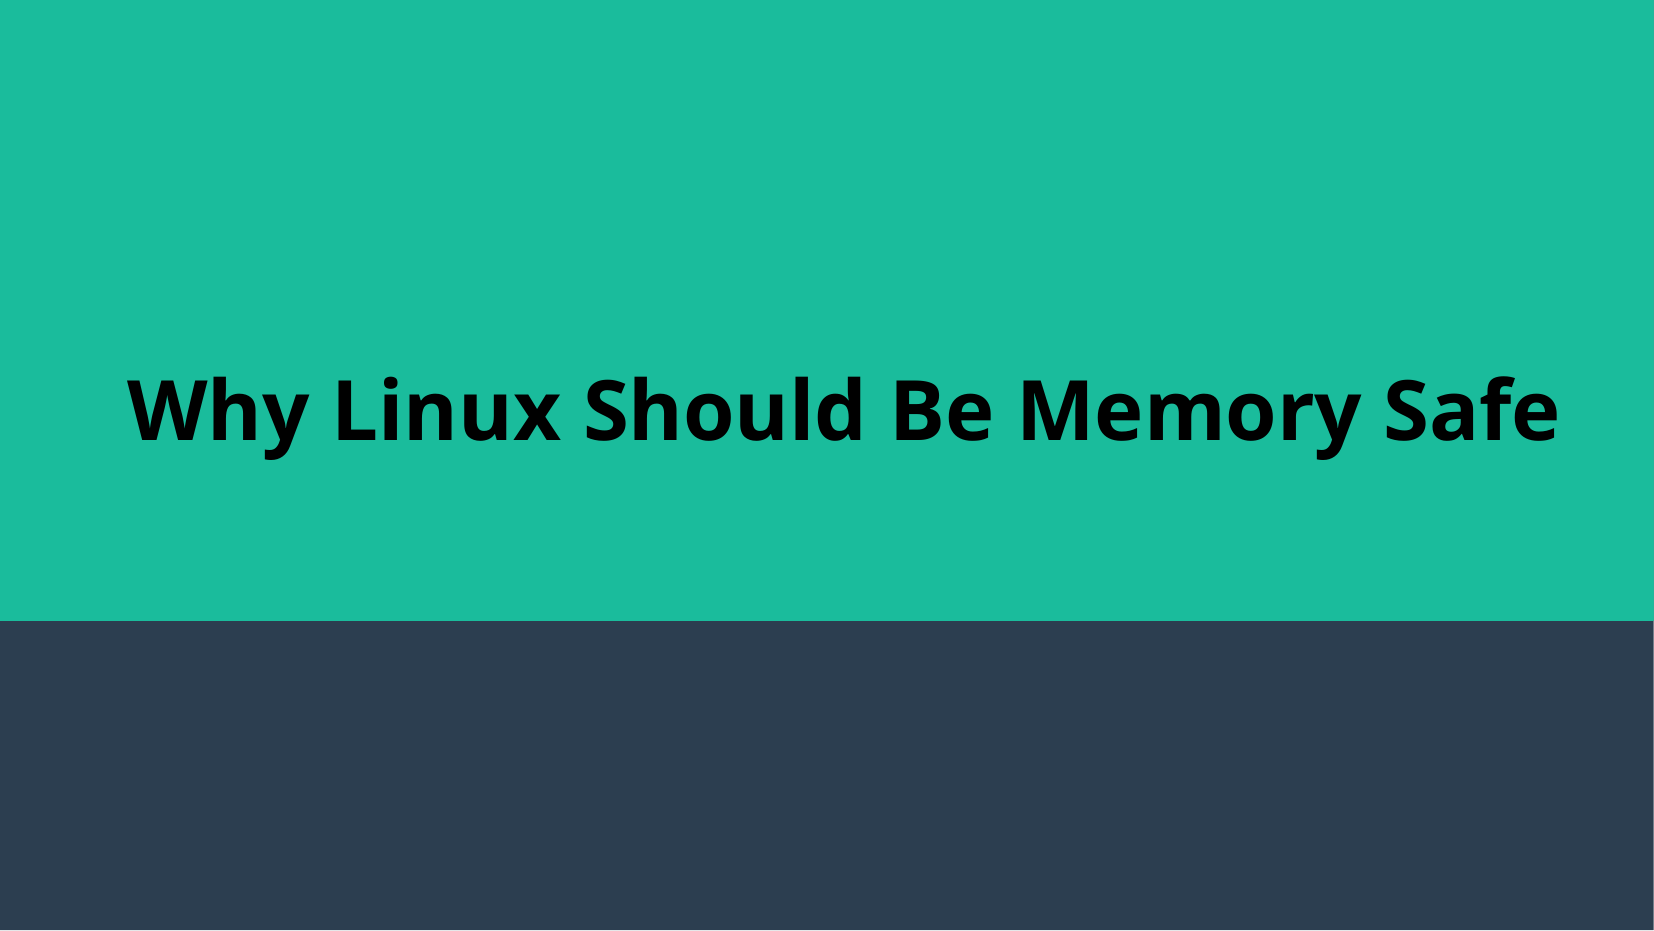

# Why Linux Should Be Memory Safe